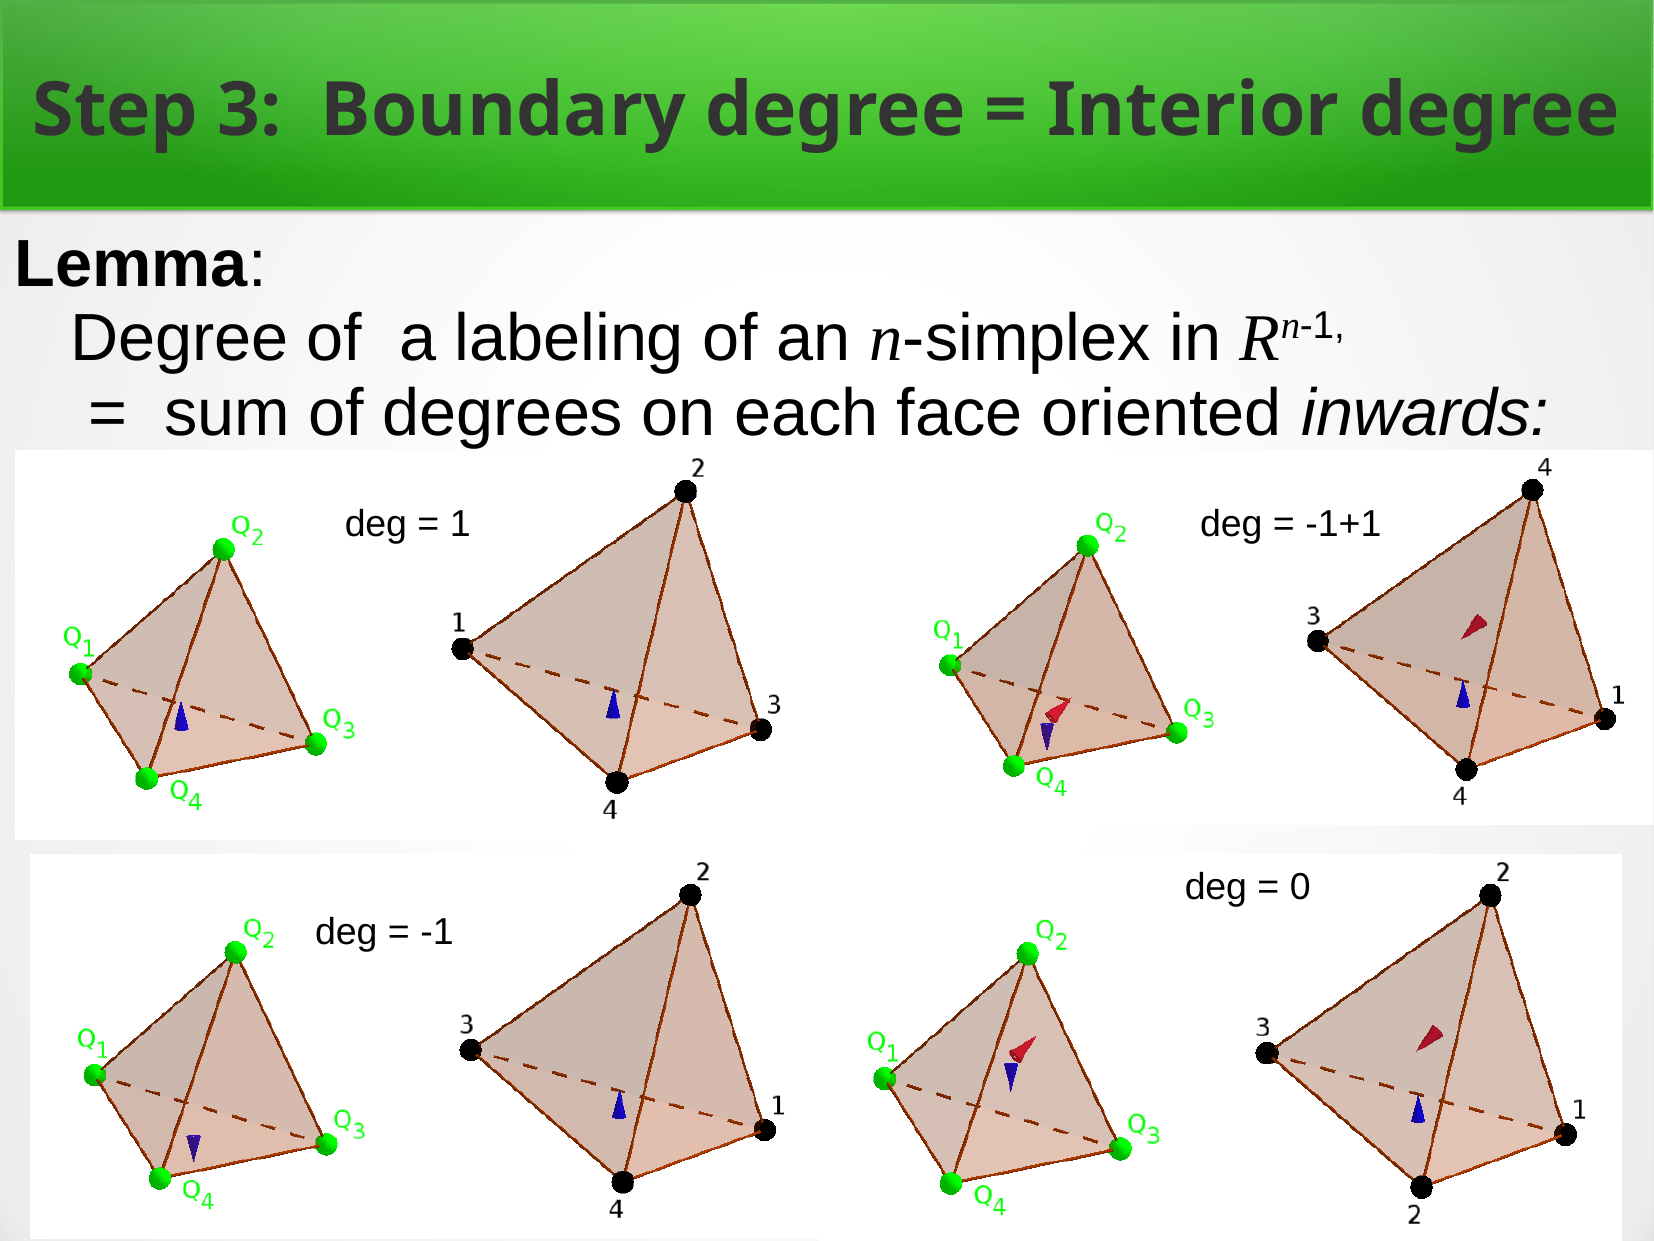

# Step 3: Boundary degree = Interior degree
Lemma:
 Degree of a labeling of an n-simplex in Rn-1,
 = sum of degrees on each face oriented inwards:
deg = 1
deg = -1+1
deg = 0
deg = -1
Dividing a Partly-Burnt Cake Erel Segal-Halevi
23